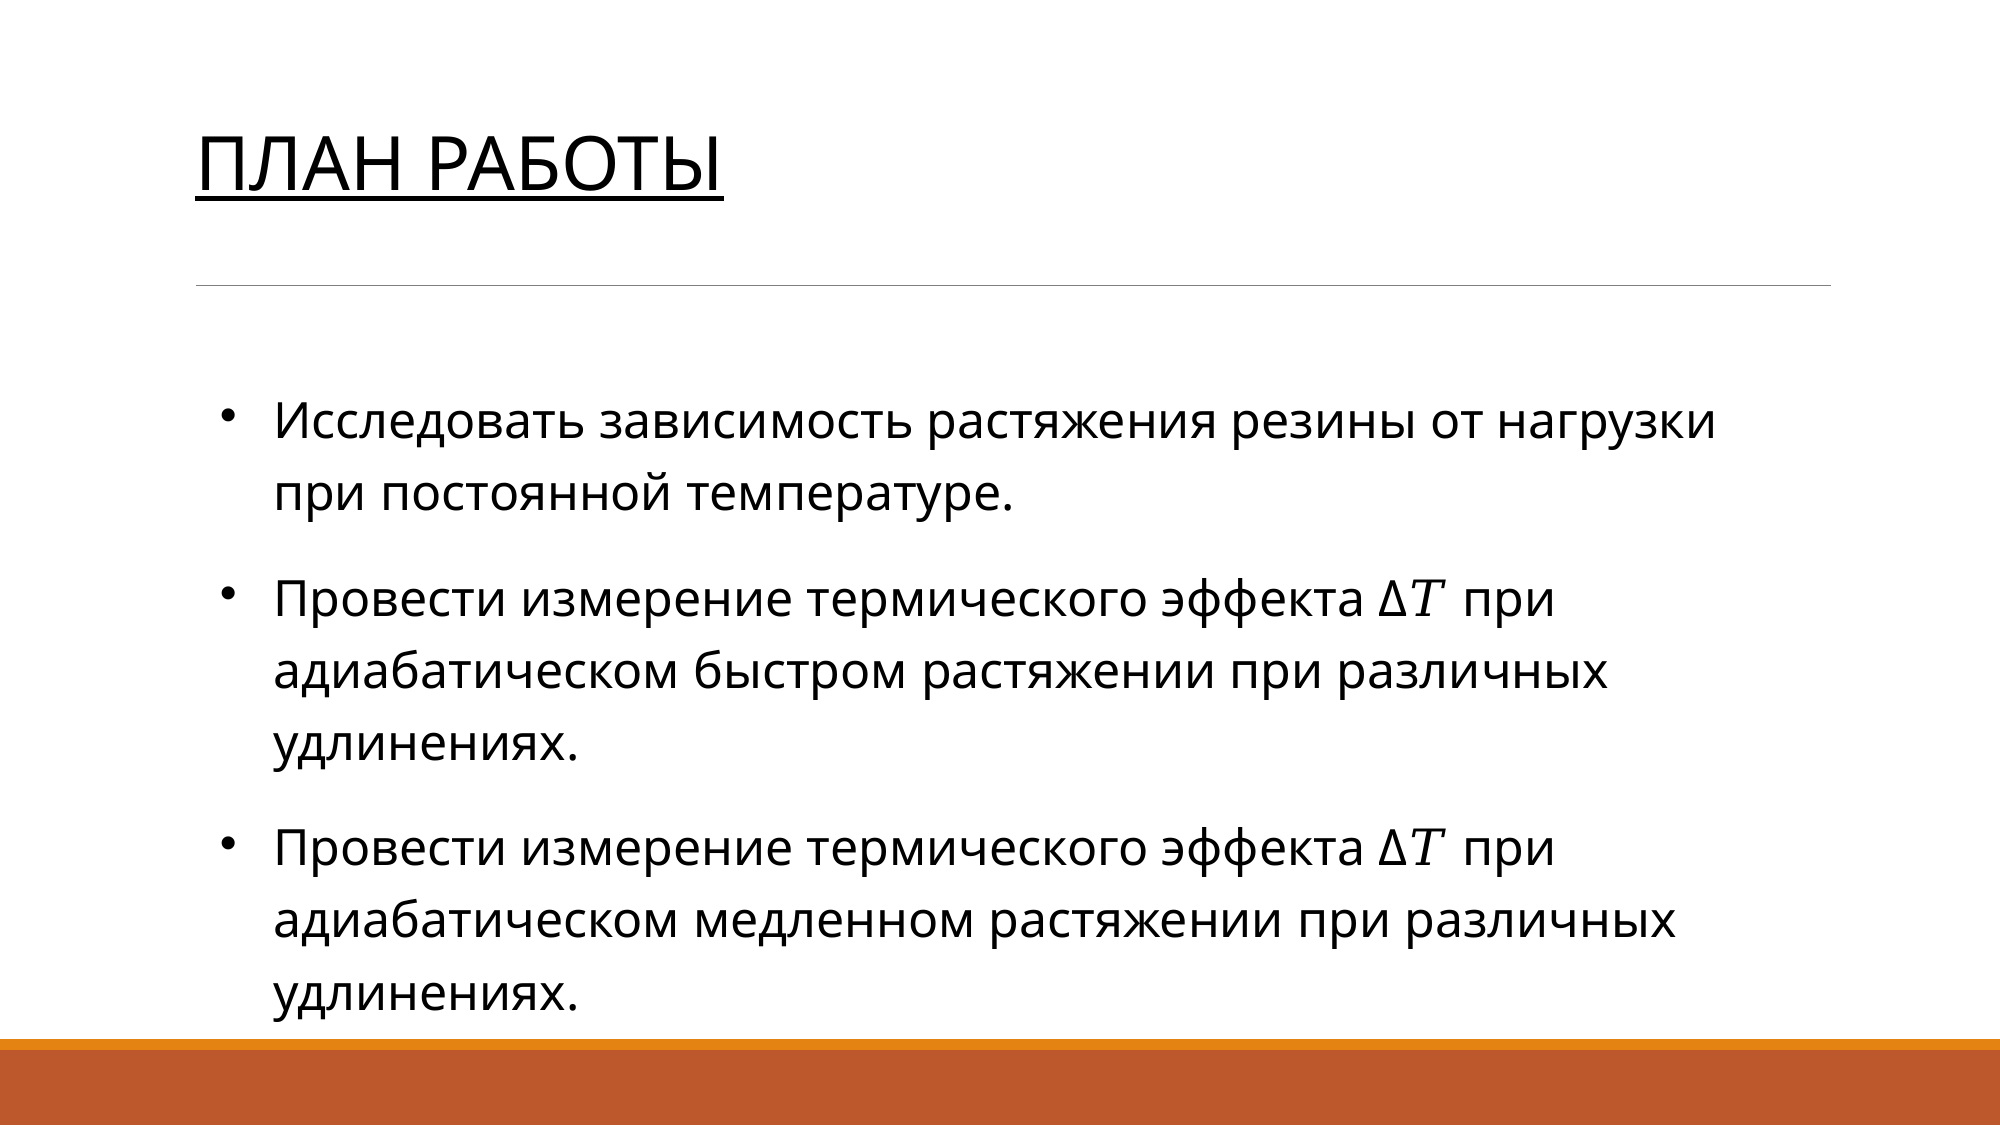

# План работы
Исследовать зависимость растяжения резины от нагрузки при постоянной температуре.
Провести измерение термического эффекта Δ𝑇 при адиабатическом быстром растяжении при различных удлинениях.
Провести измерение термического эффекта Δ𝑇 при адиабатическом медленном растяжении при различных удлинениях.